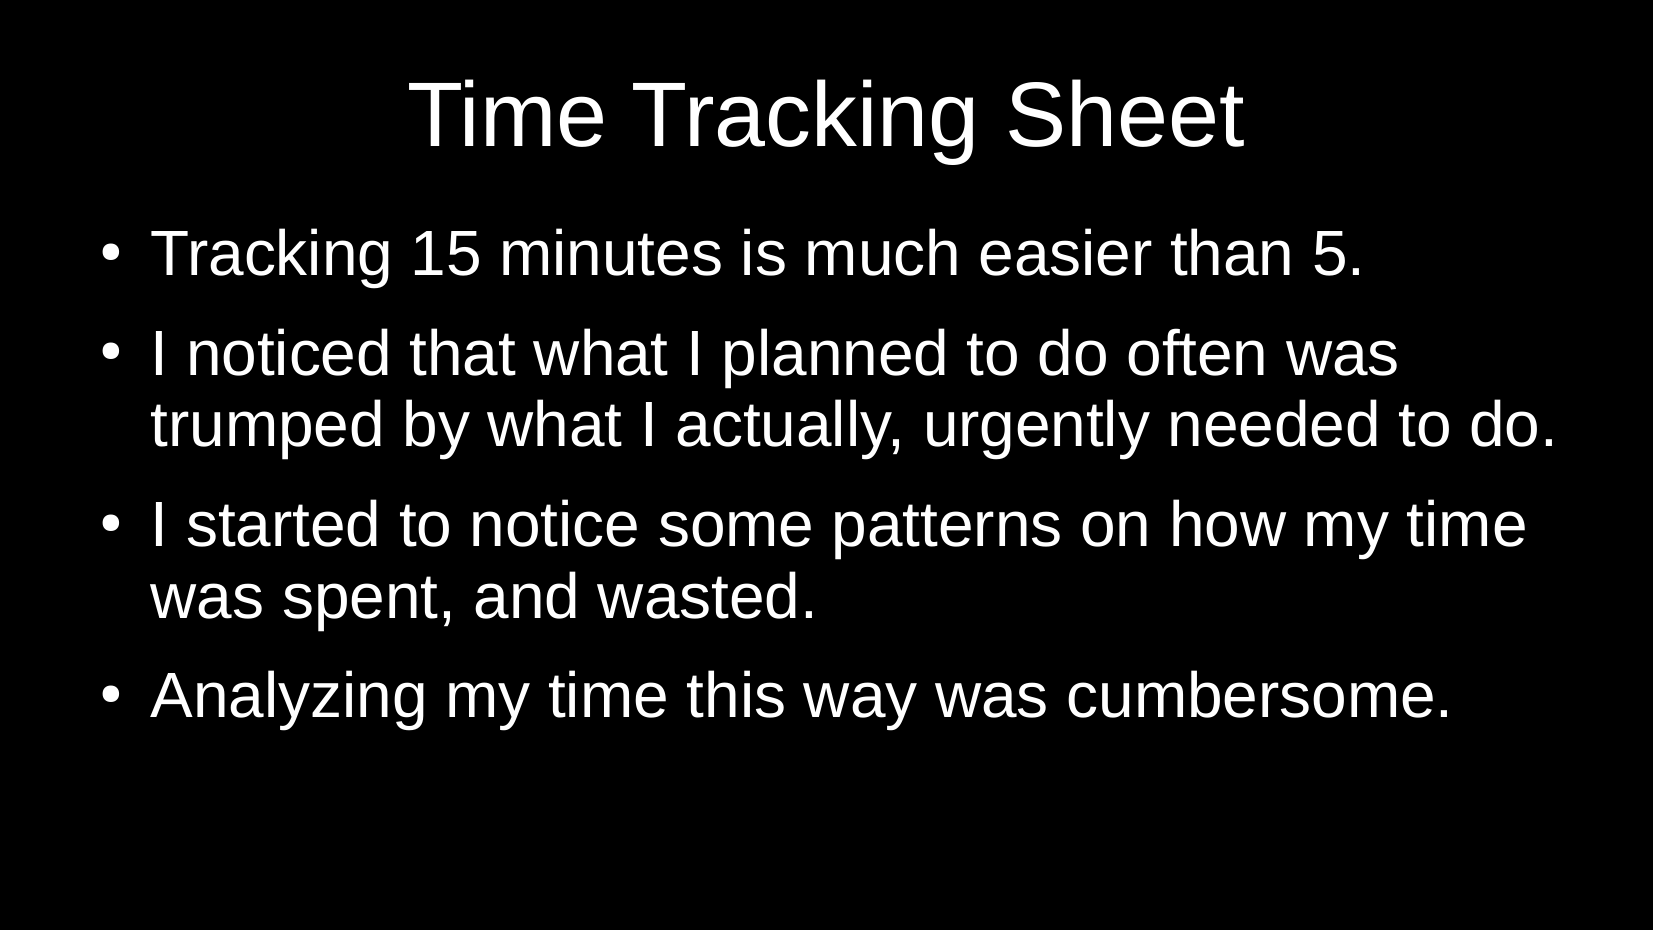

# Time Tracking Sheet
Tracking 15 minutes is much easier than 5.
I noticed that what I planned to do often was trumped by what I actually, urgently needed to do.
I started to notice some patterns on how my time was spent, and wasted.
Analyzing my time this way was cumbersome.